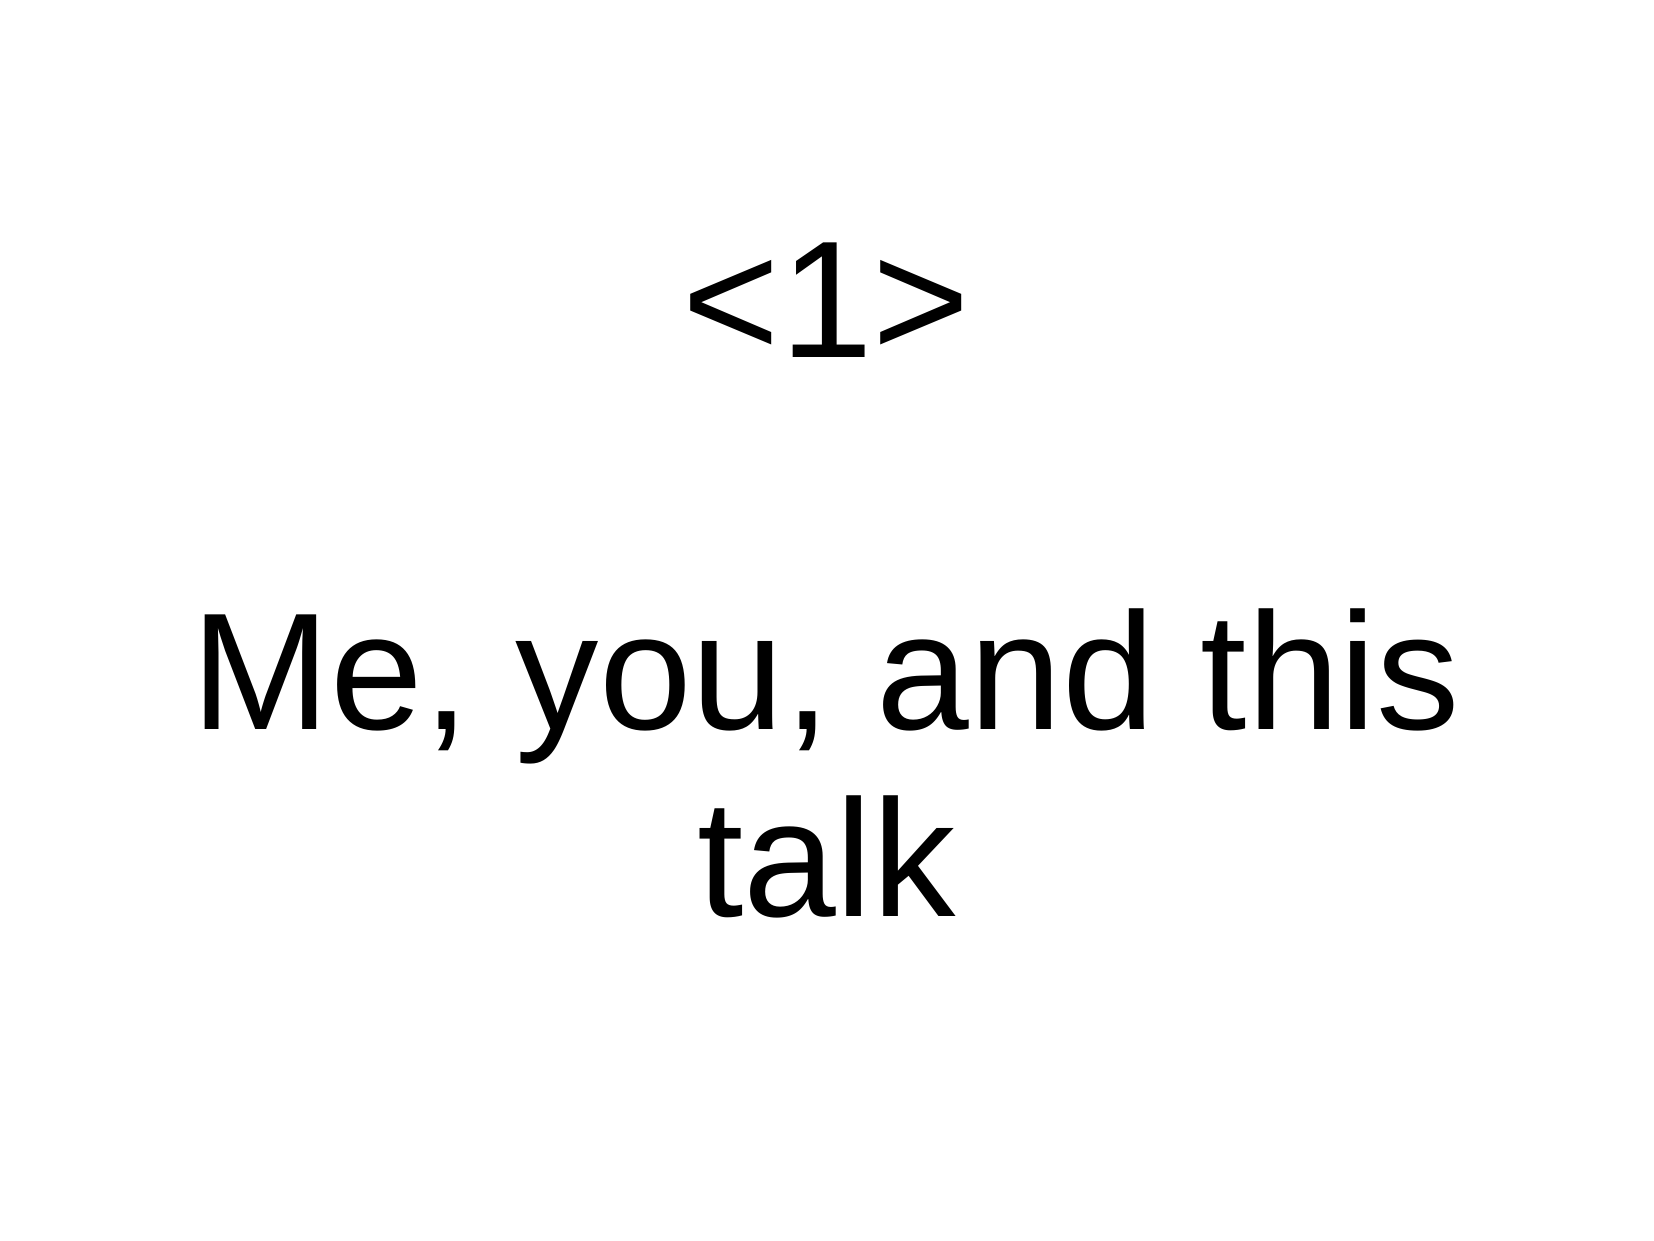

# <1>
Me, you, and this talk